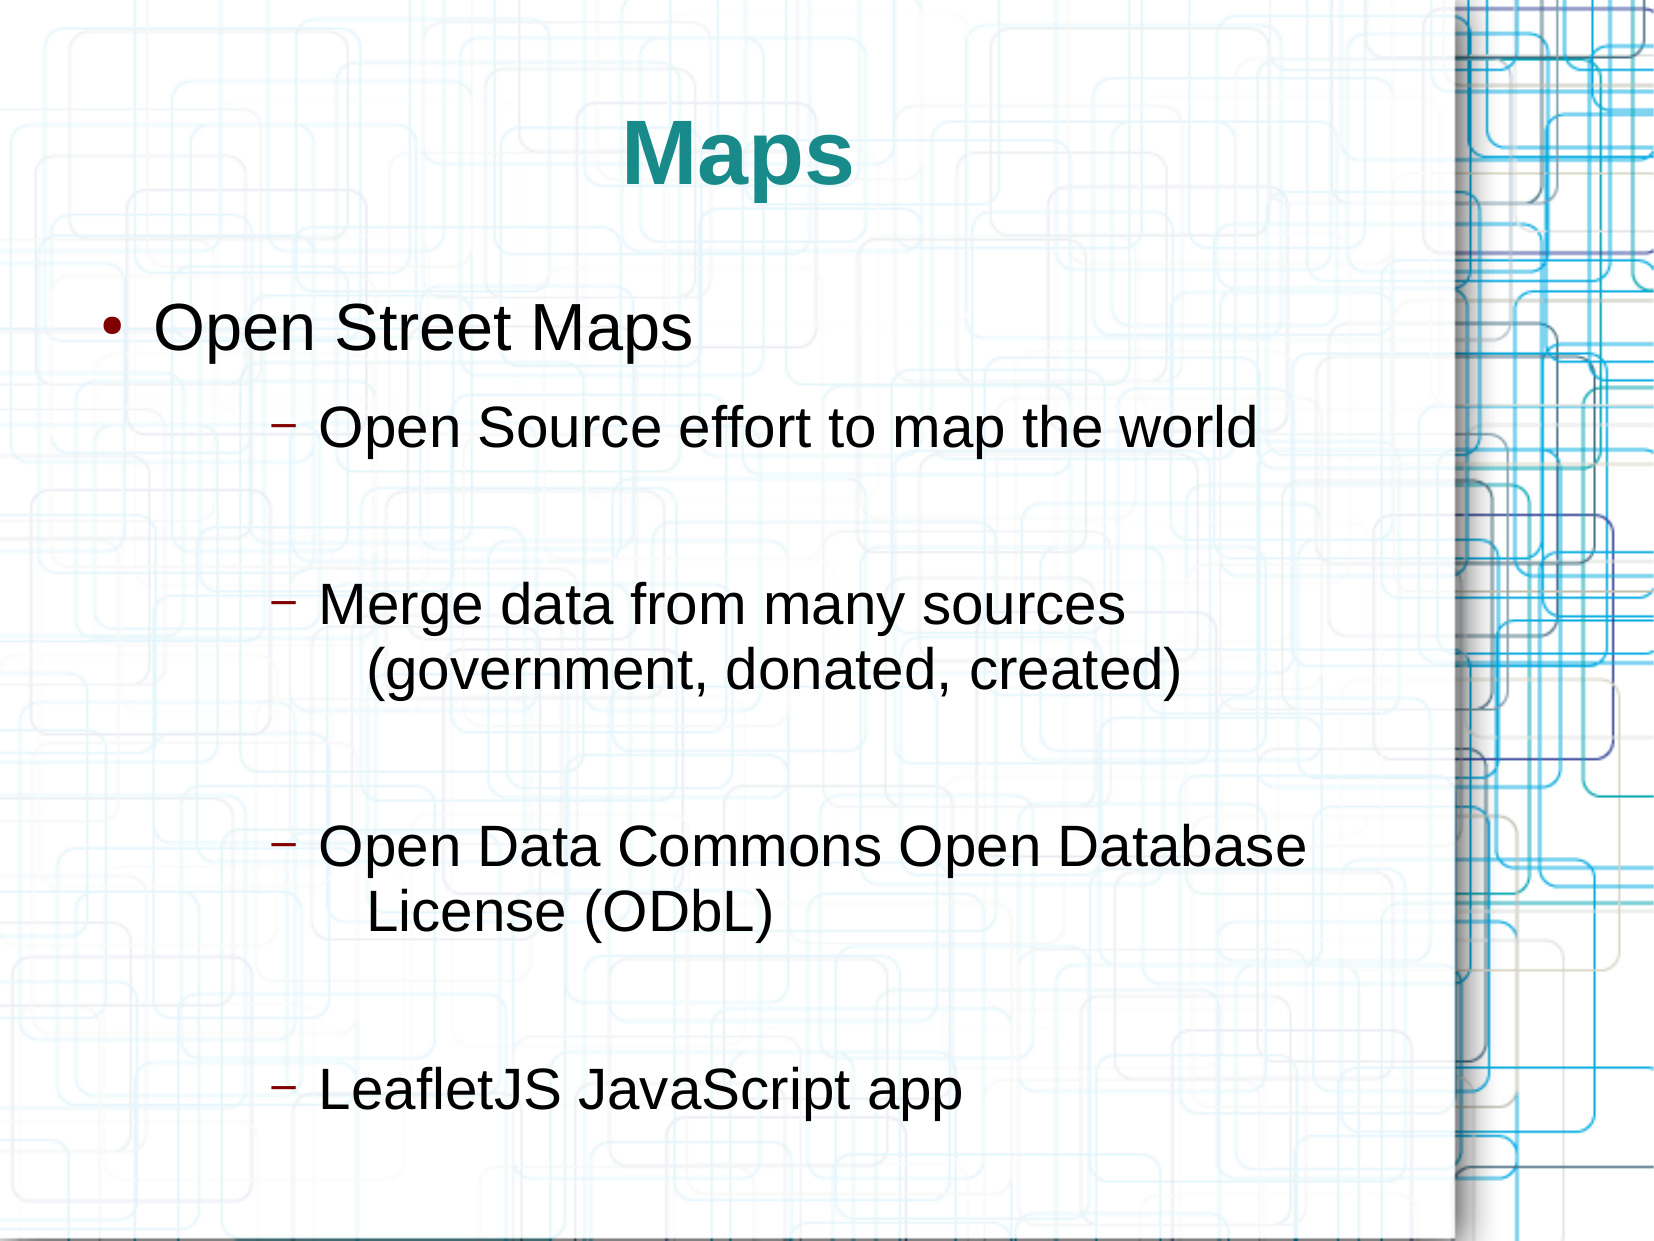

# Maps
Open Street Maps
Open Source effort to map the world
Merge data from many sources (government, donated, created)
Open Data Commons Open Database License (ODbL)
LeafletJS JavaScript app